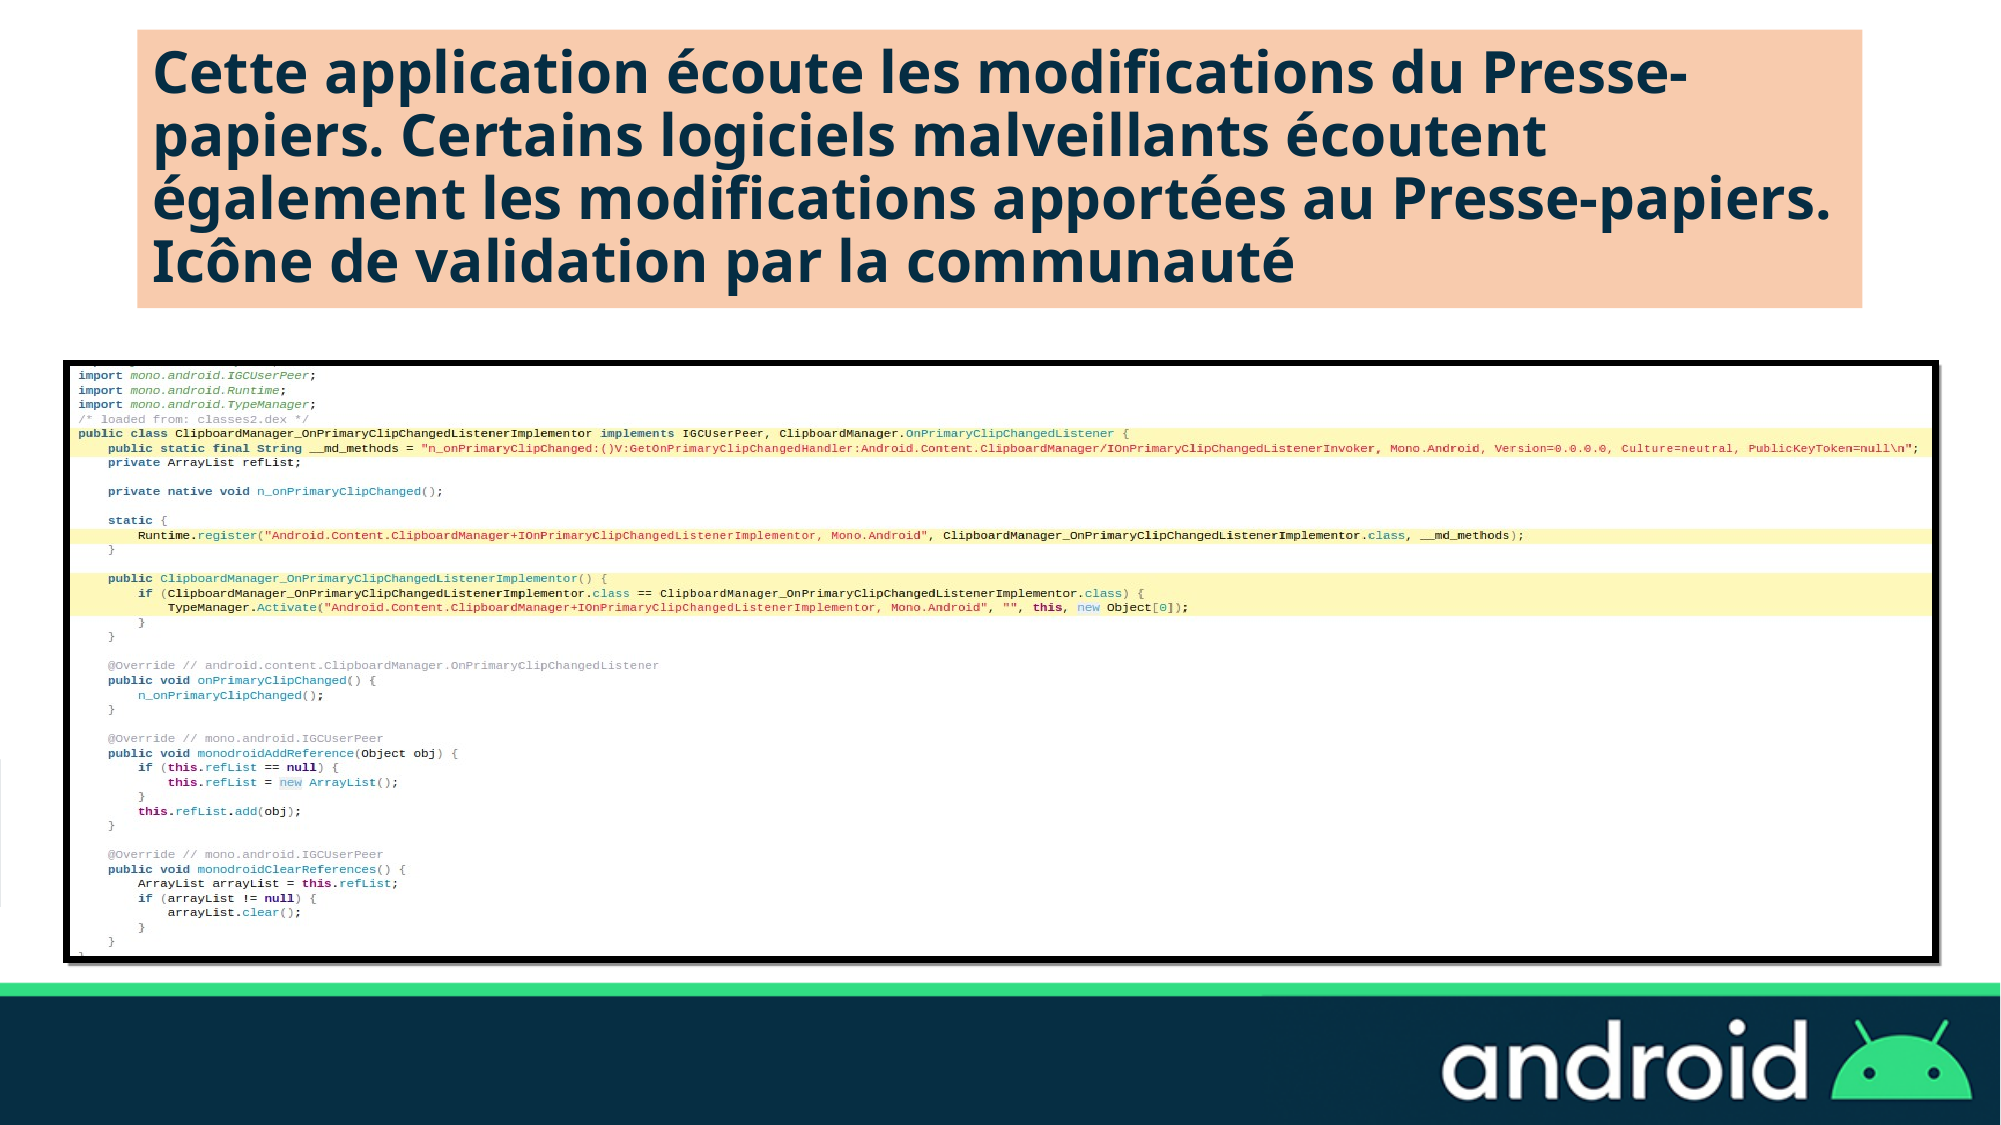

# Cette application écoute les modifications du Presse-papiers. Certains logiciels malveillants écoutent également les modifications apportées au Presse-papiers. Icône de validation par la communauté